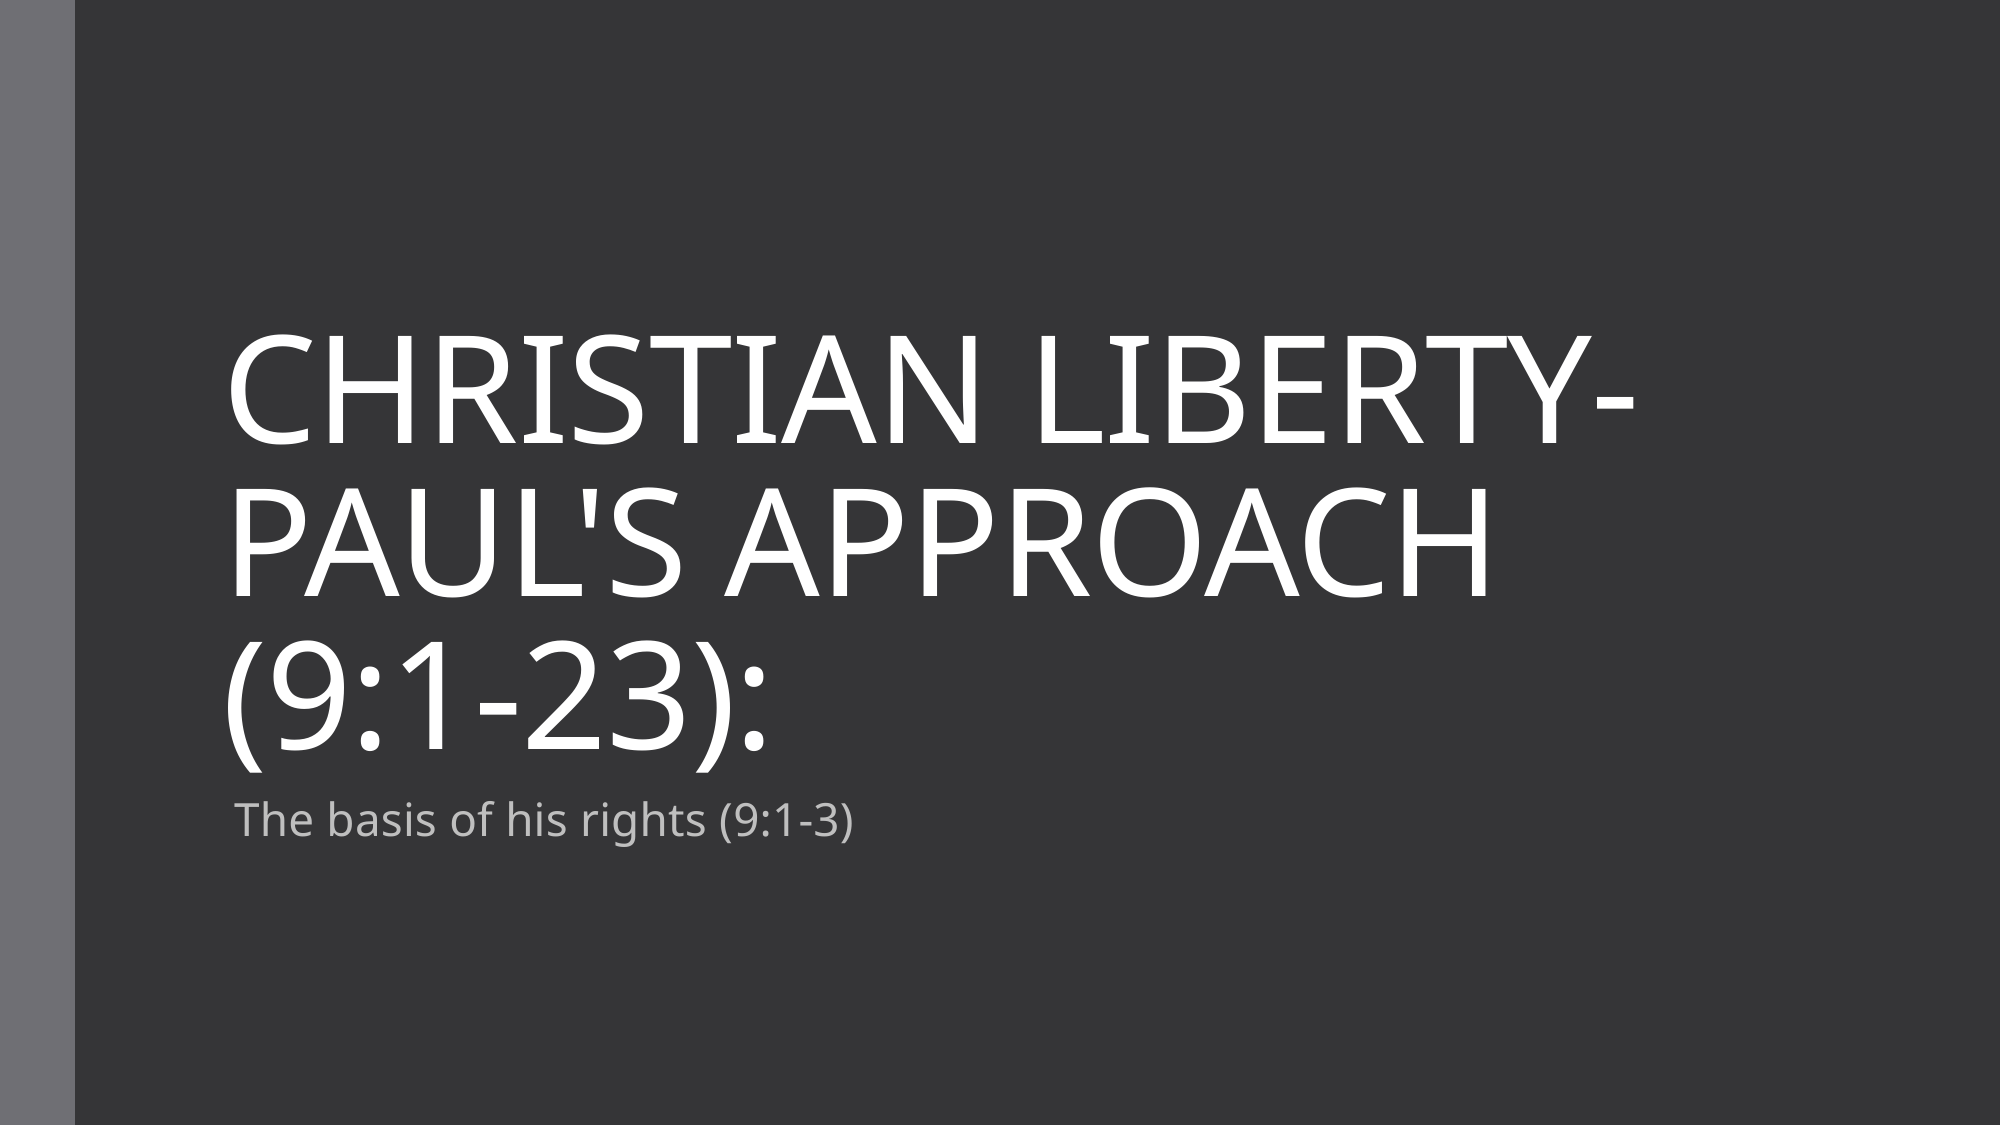

# CHRISTIAN LIBERTY-PAUL'S APPROACH (9:1-23):
 The basis of his rights (9:1-3)